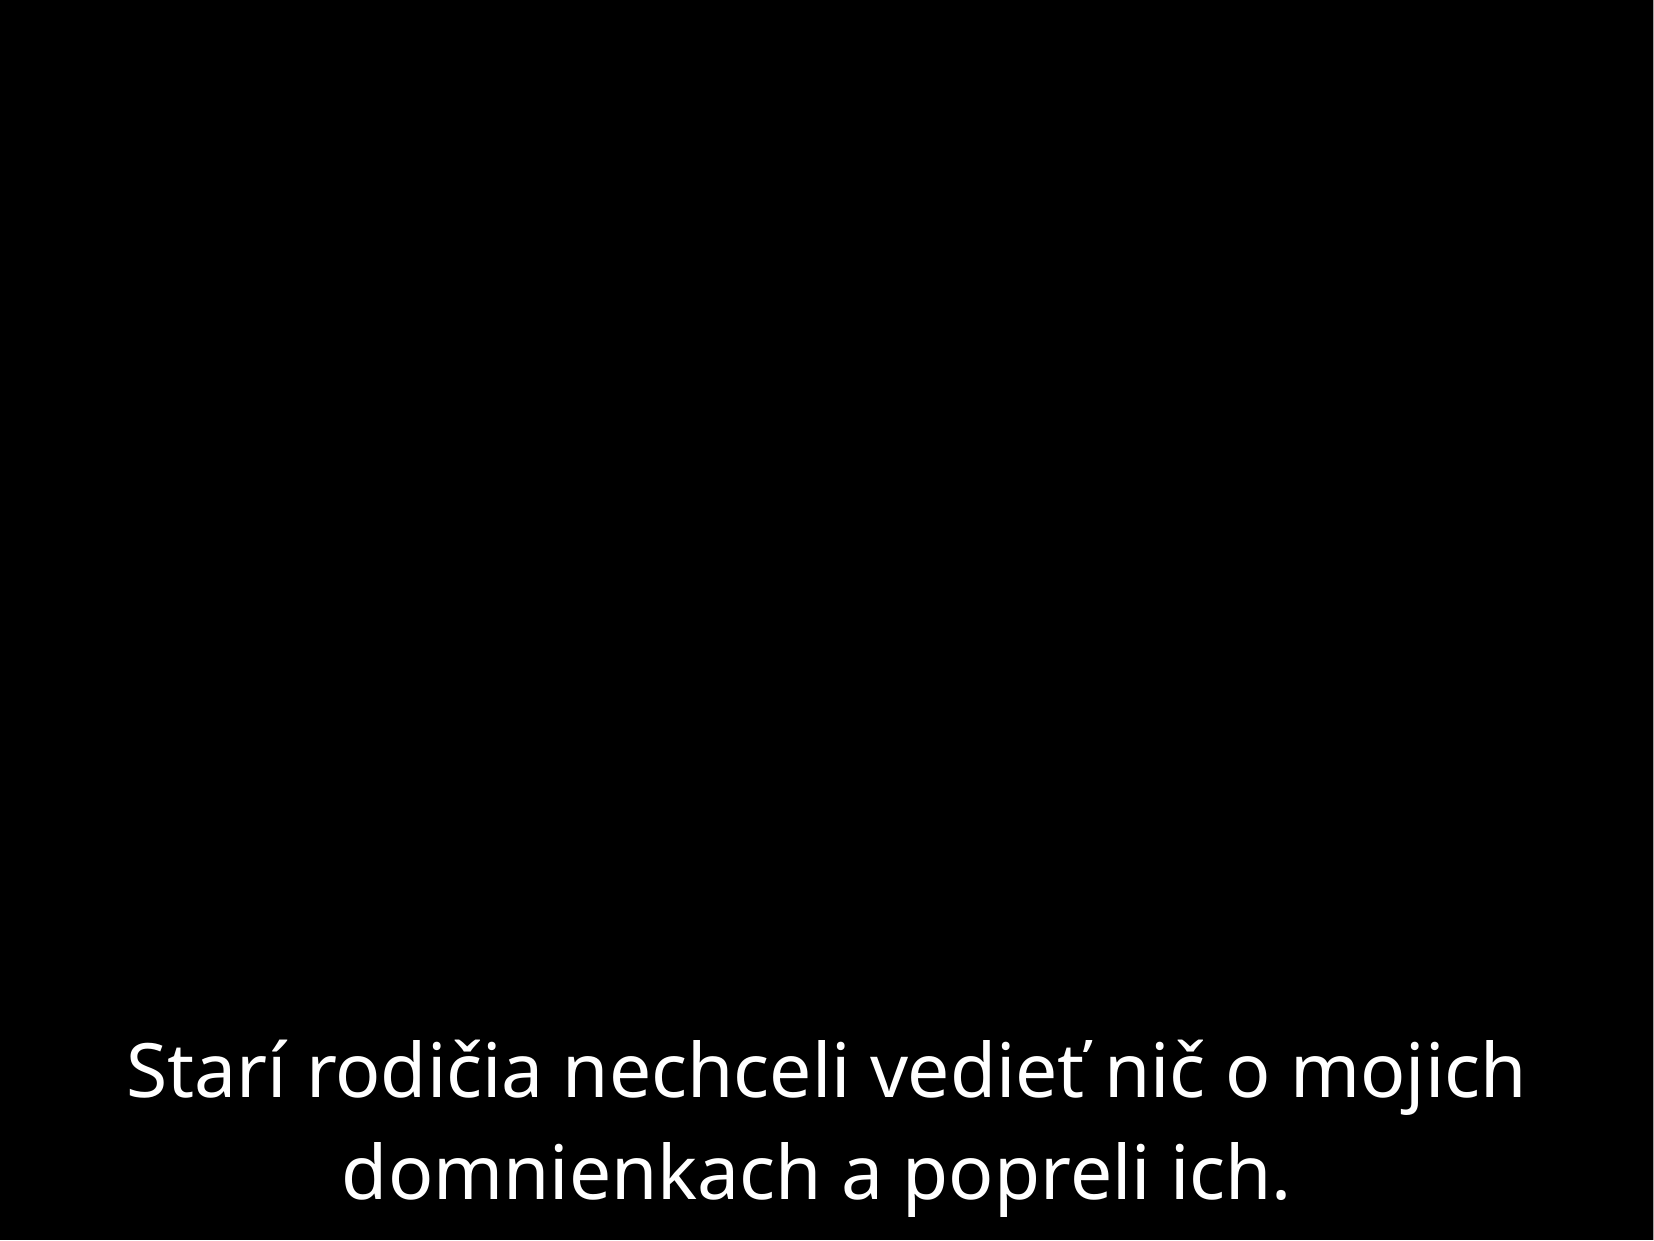

# Starí rodičia nechceli vedieť nič o mojich domnienkach a popreli ich.